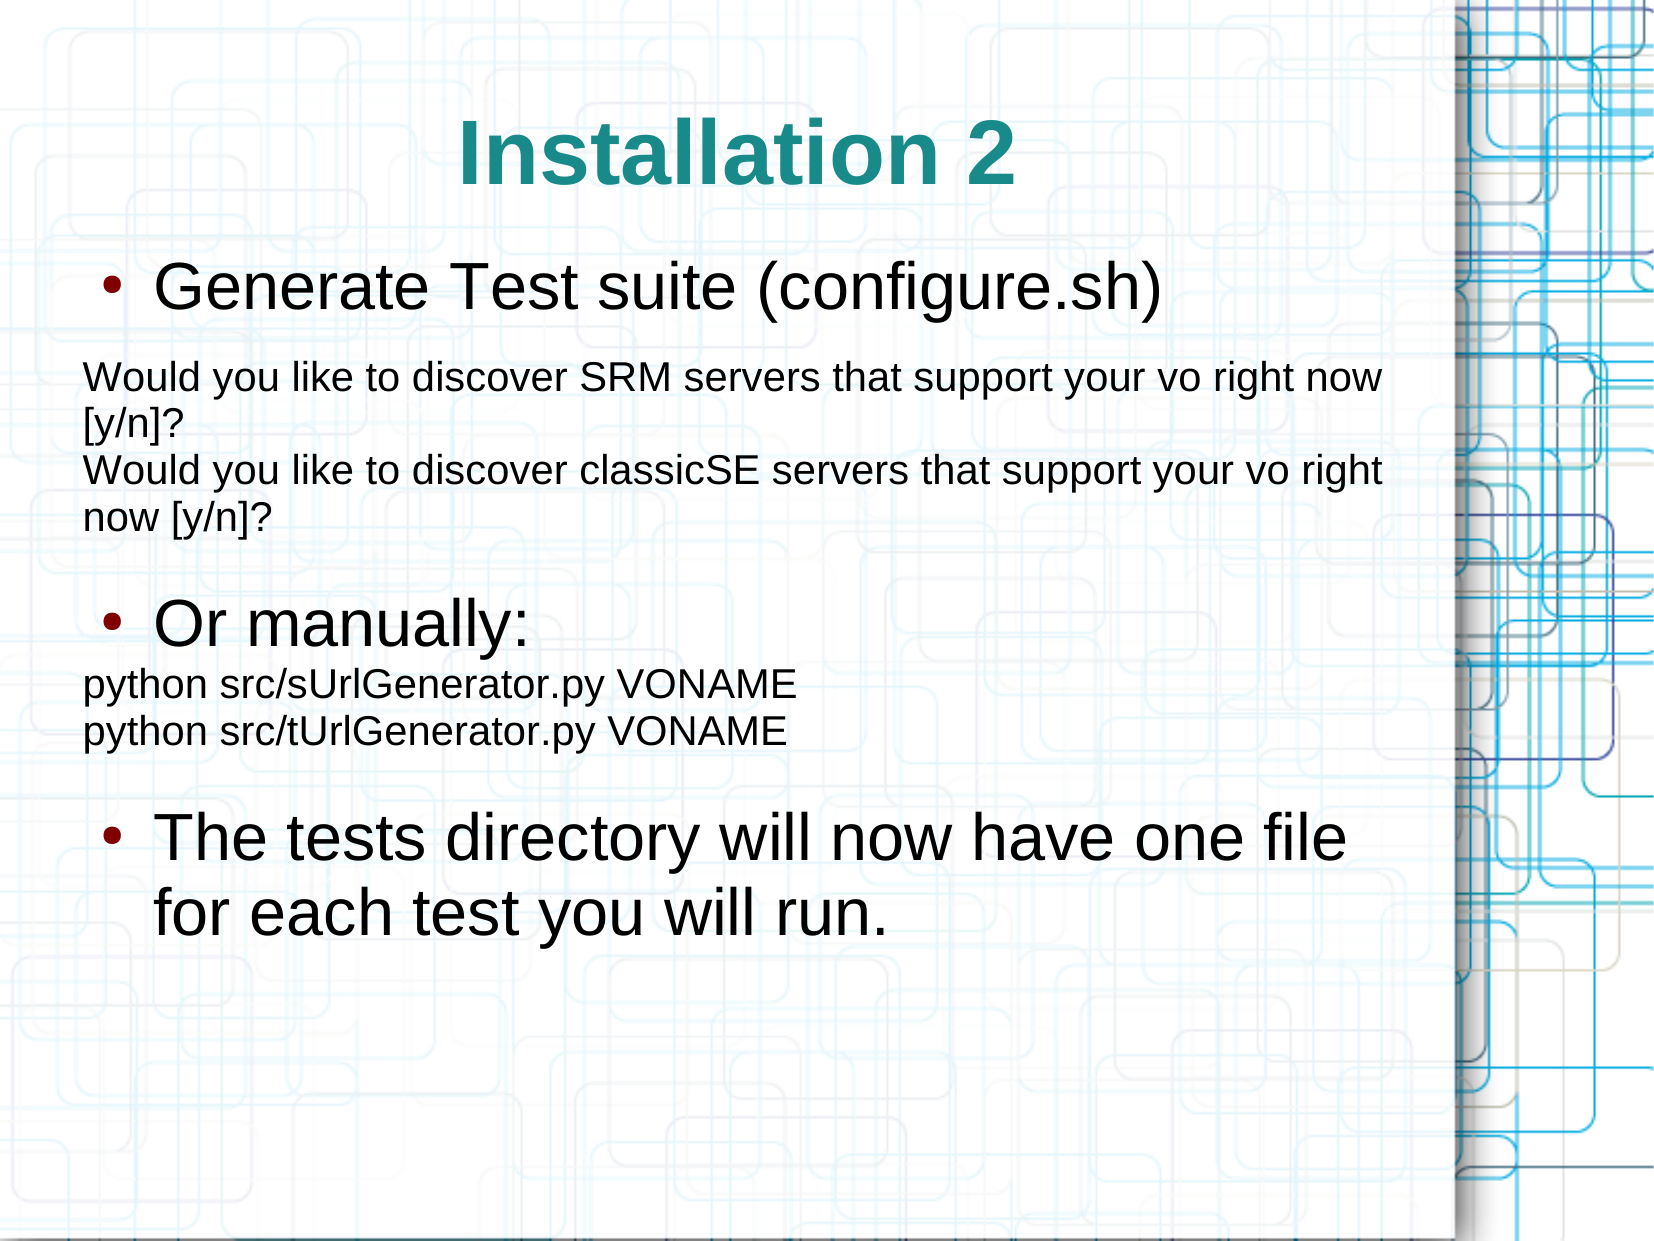

# Installation 2
Generate Test suite (configure.sh)
Would you like to discover SRM servers that support your vo right now [y/n]?
Would you like to discover classicSE servers that support your vo right now [y/n]?
Or manually:
python src/sUrlGenerator.py VONAME
python src/tUrlGenerator.py VONAME
The tests directory will now have one file for each test you will run.